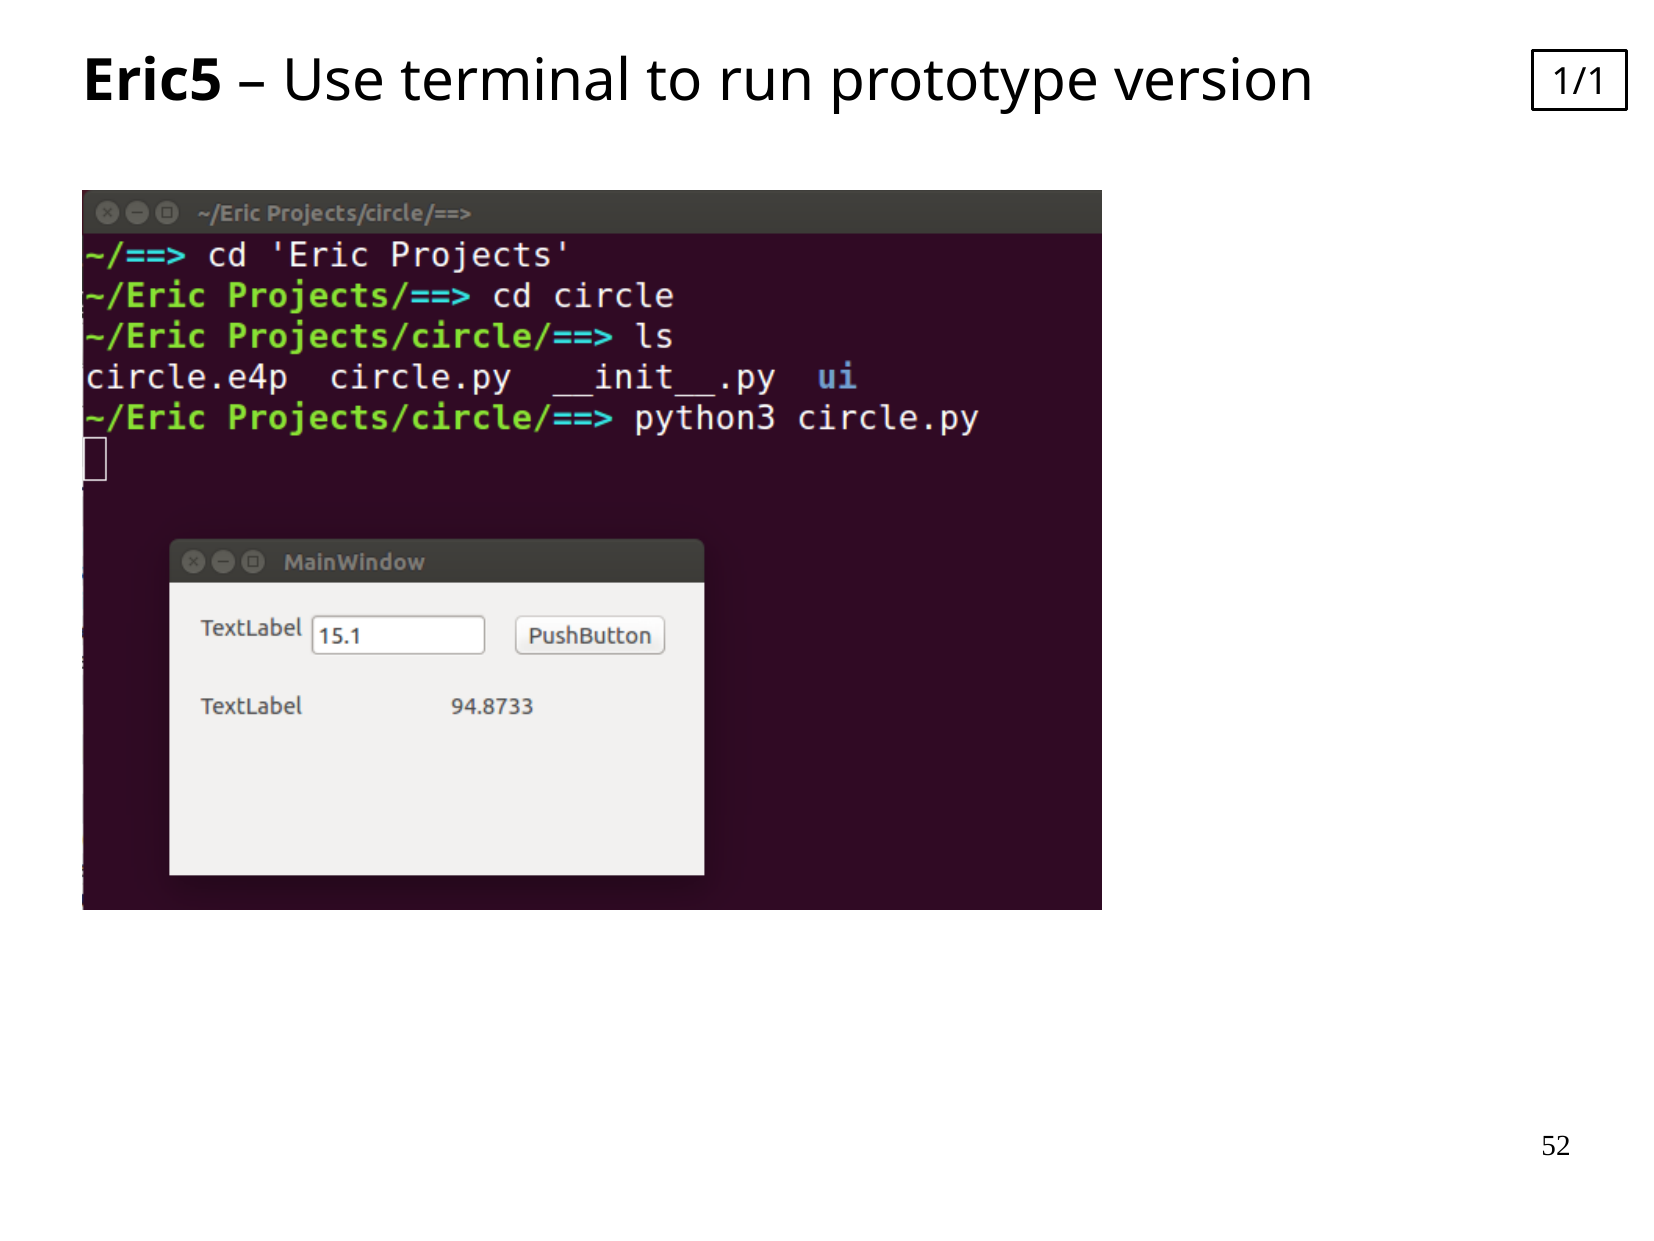

# Eric5 – Use terminal to run prototype version
1/1
52